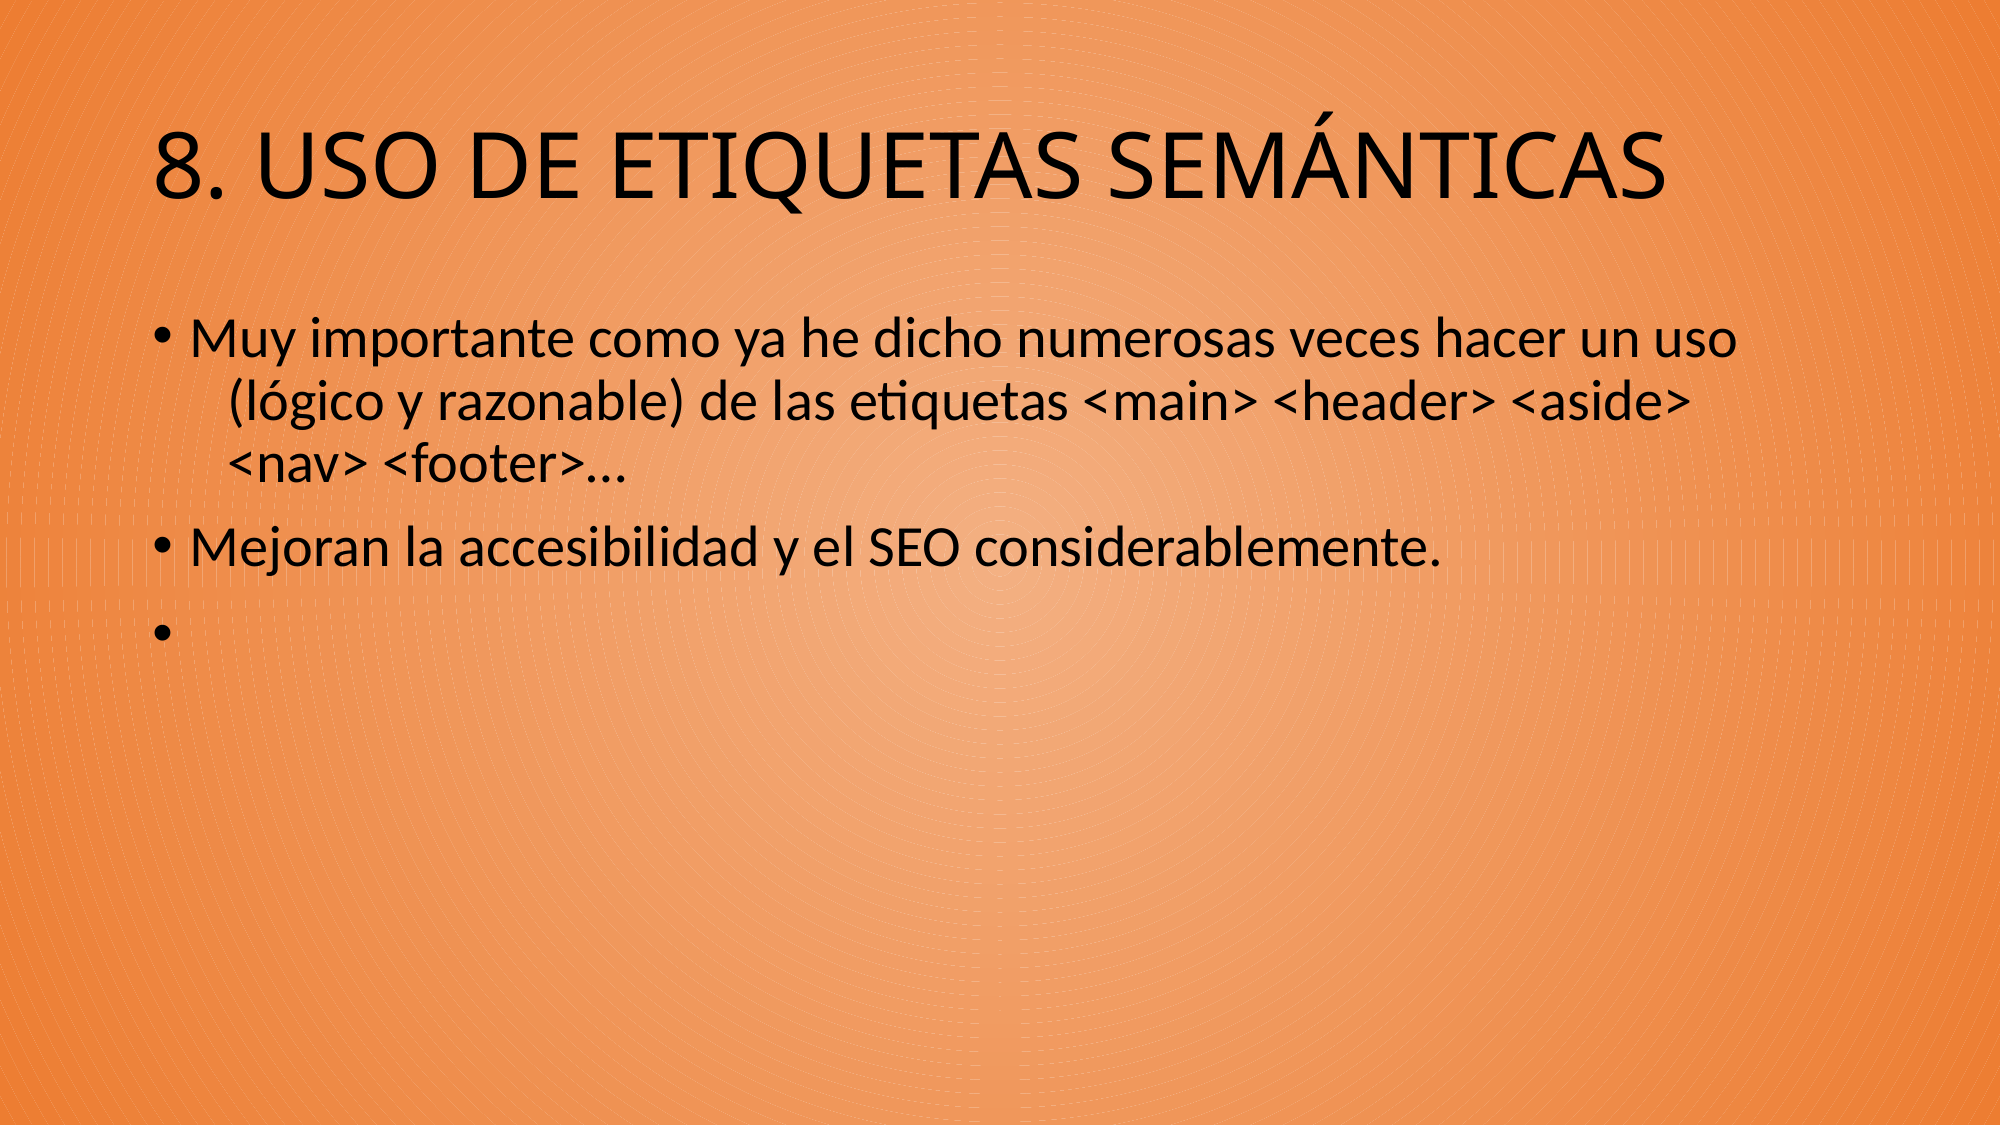

# 8. USO DE ETIQUETAS SEMÁNTICAS
Muy importante como ya he dicho numerosas veces hacer un uso (lógico y razonable) de las etiquetas <main> <header> <aside> <nav> <footer>…
Mejoran la accesibilidad y el SEO considerablemente.